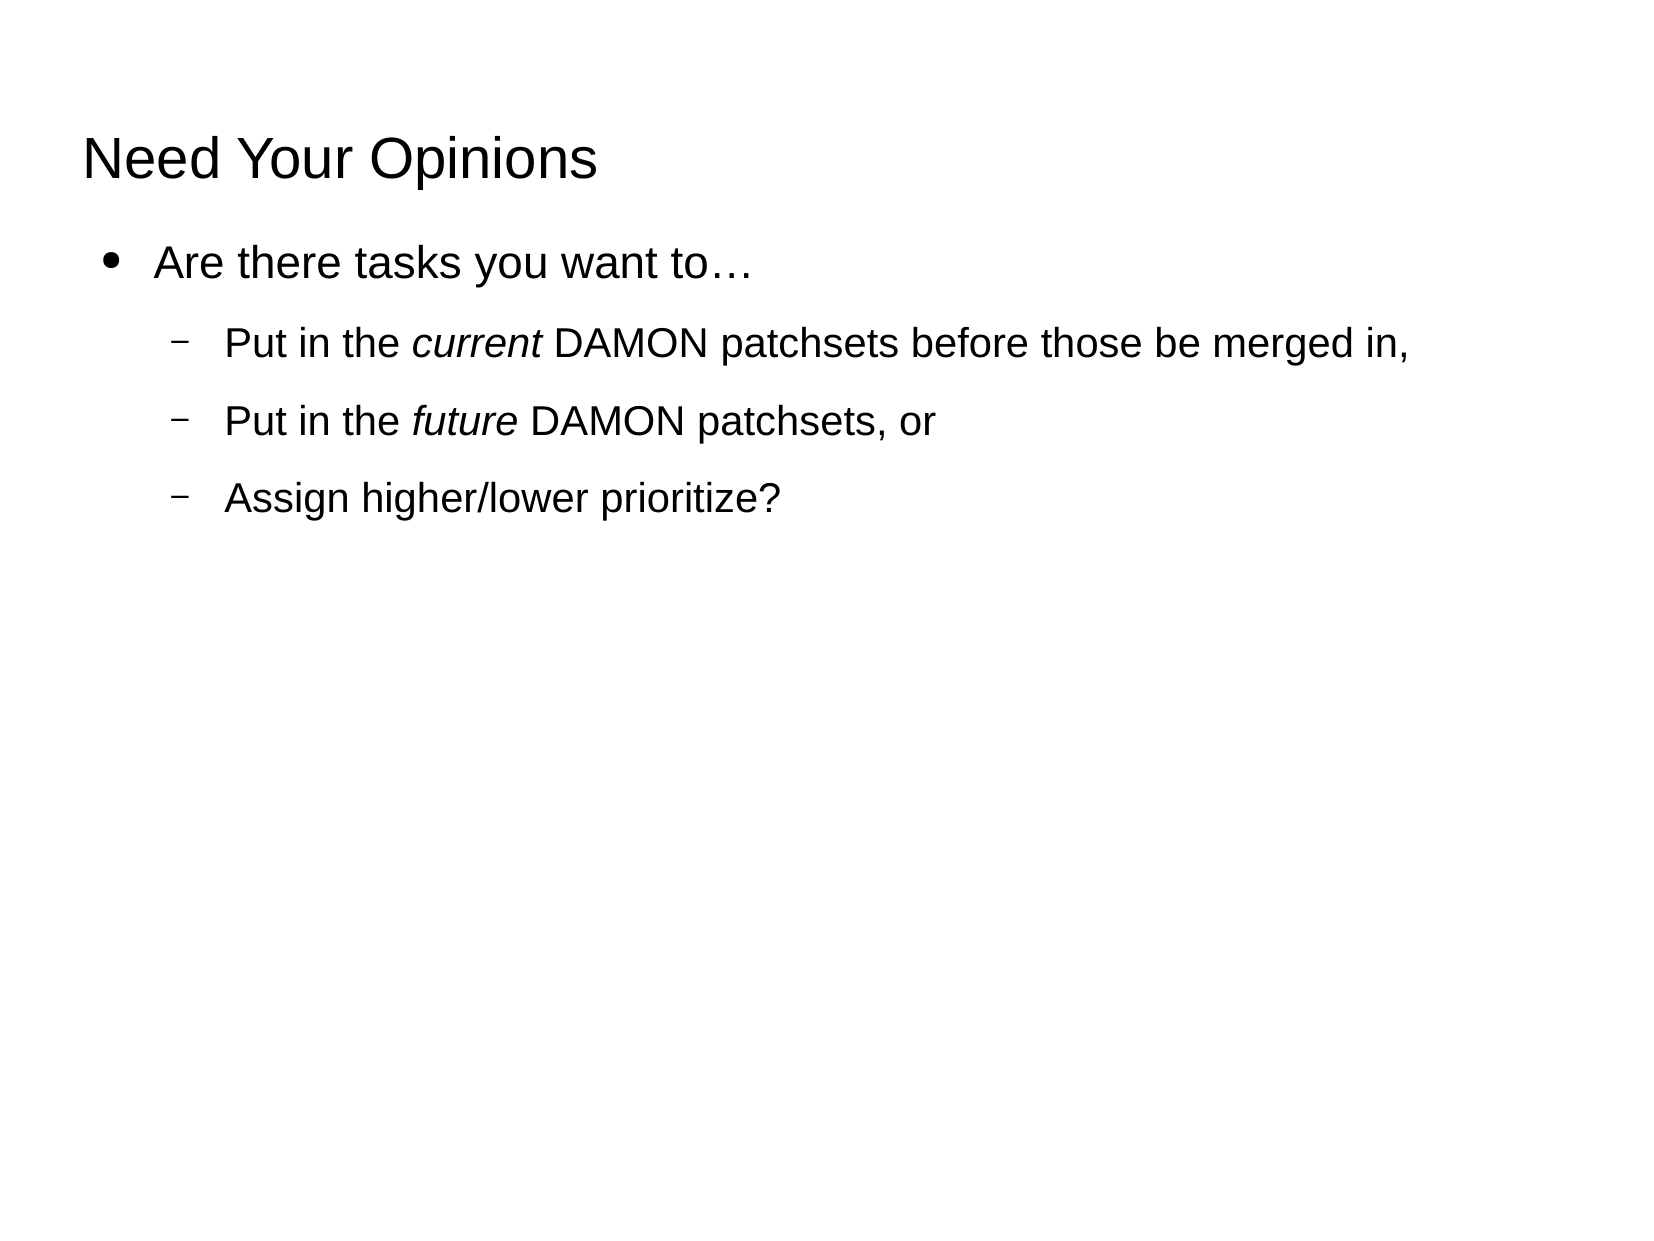

# Need Your Opinions
Are there tasks you want to…
Put in the current DAMON patchsets before those be merged in,
Put in the future DAMON patchsets, or
Assign higher/lower prioritize?